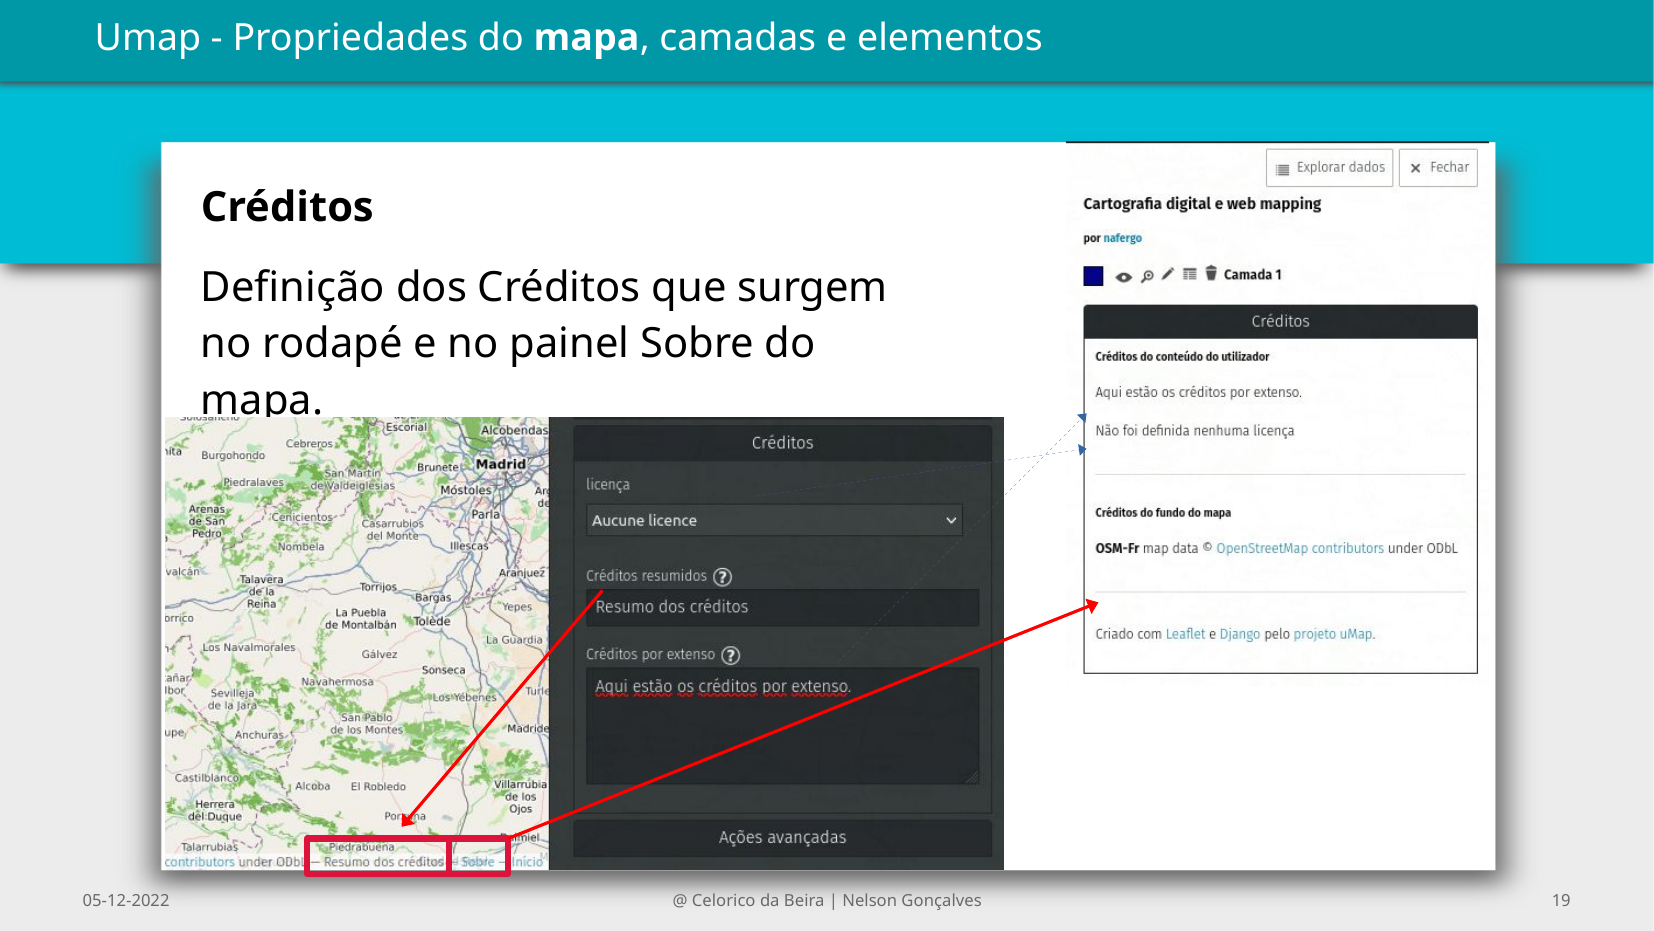

# Umap - Propriedades do mapa, camadas e elementos
Créditos
Definição dos Créditos que surgem no rodapé e no painel Sobre do mapa.
05-12-2022
@ Celorico da Beira | Nelson Gonçalves
19